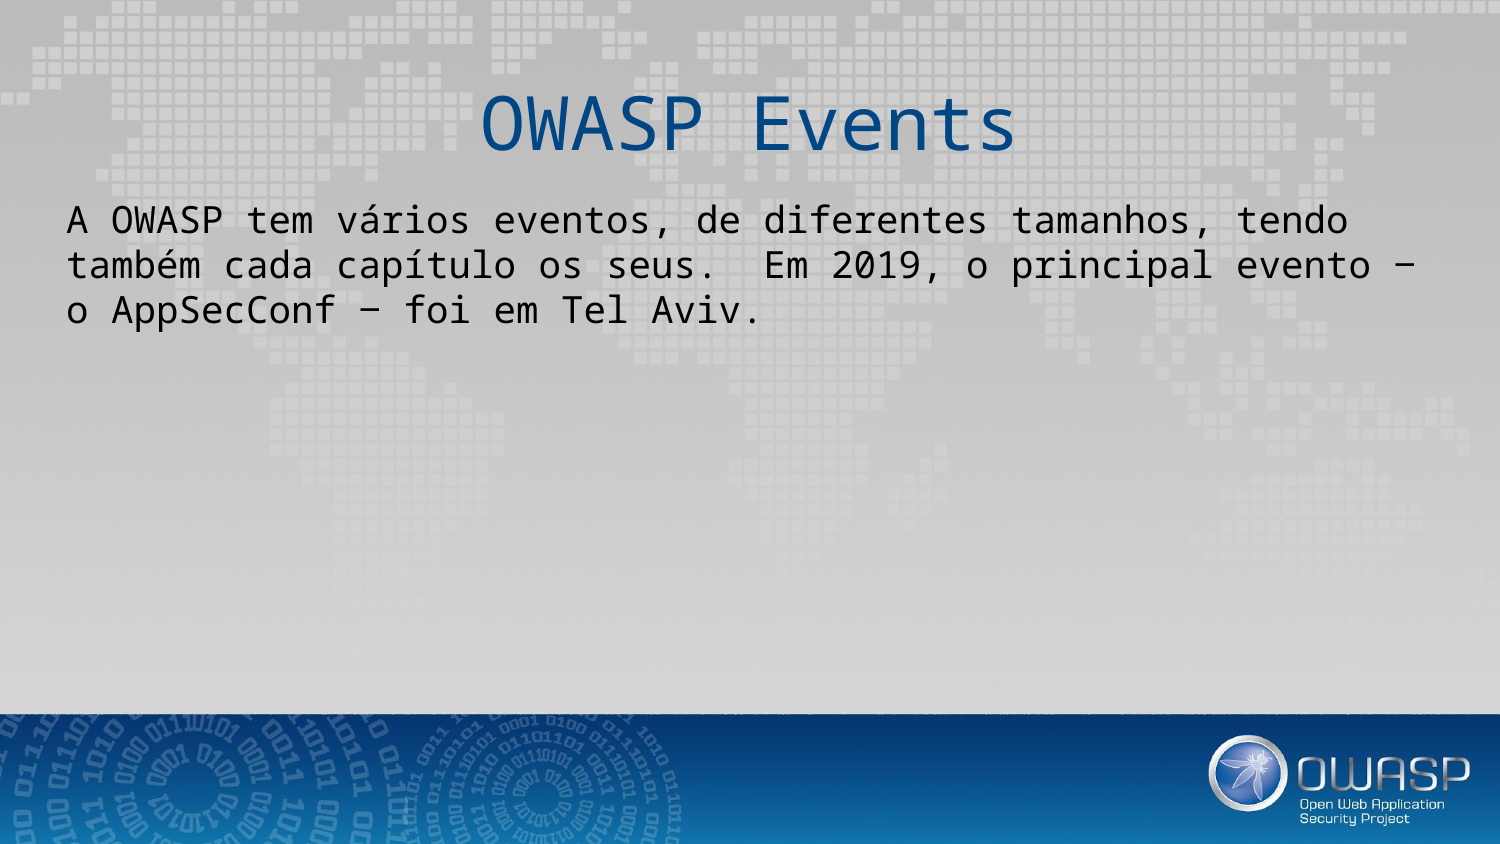

# OWASP Events
A OWASP tem vários eventos, de diferentes tamanhos, tendo também cada capítulo os seus. Em 2019, o principal evento ‒ o AppSecConf ‒ foi em Tel Aviv.